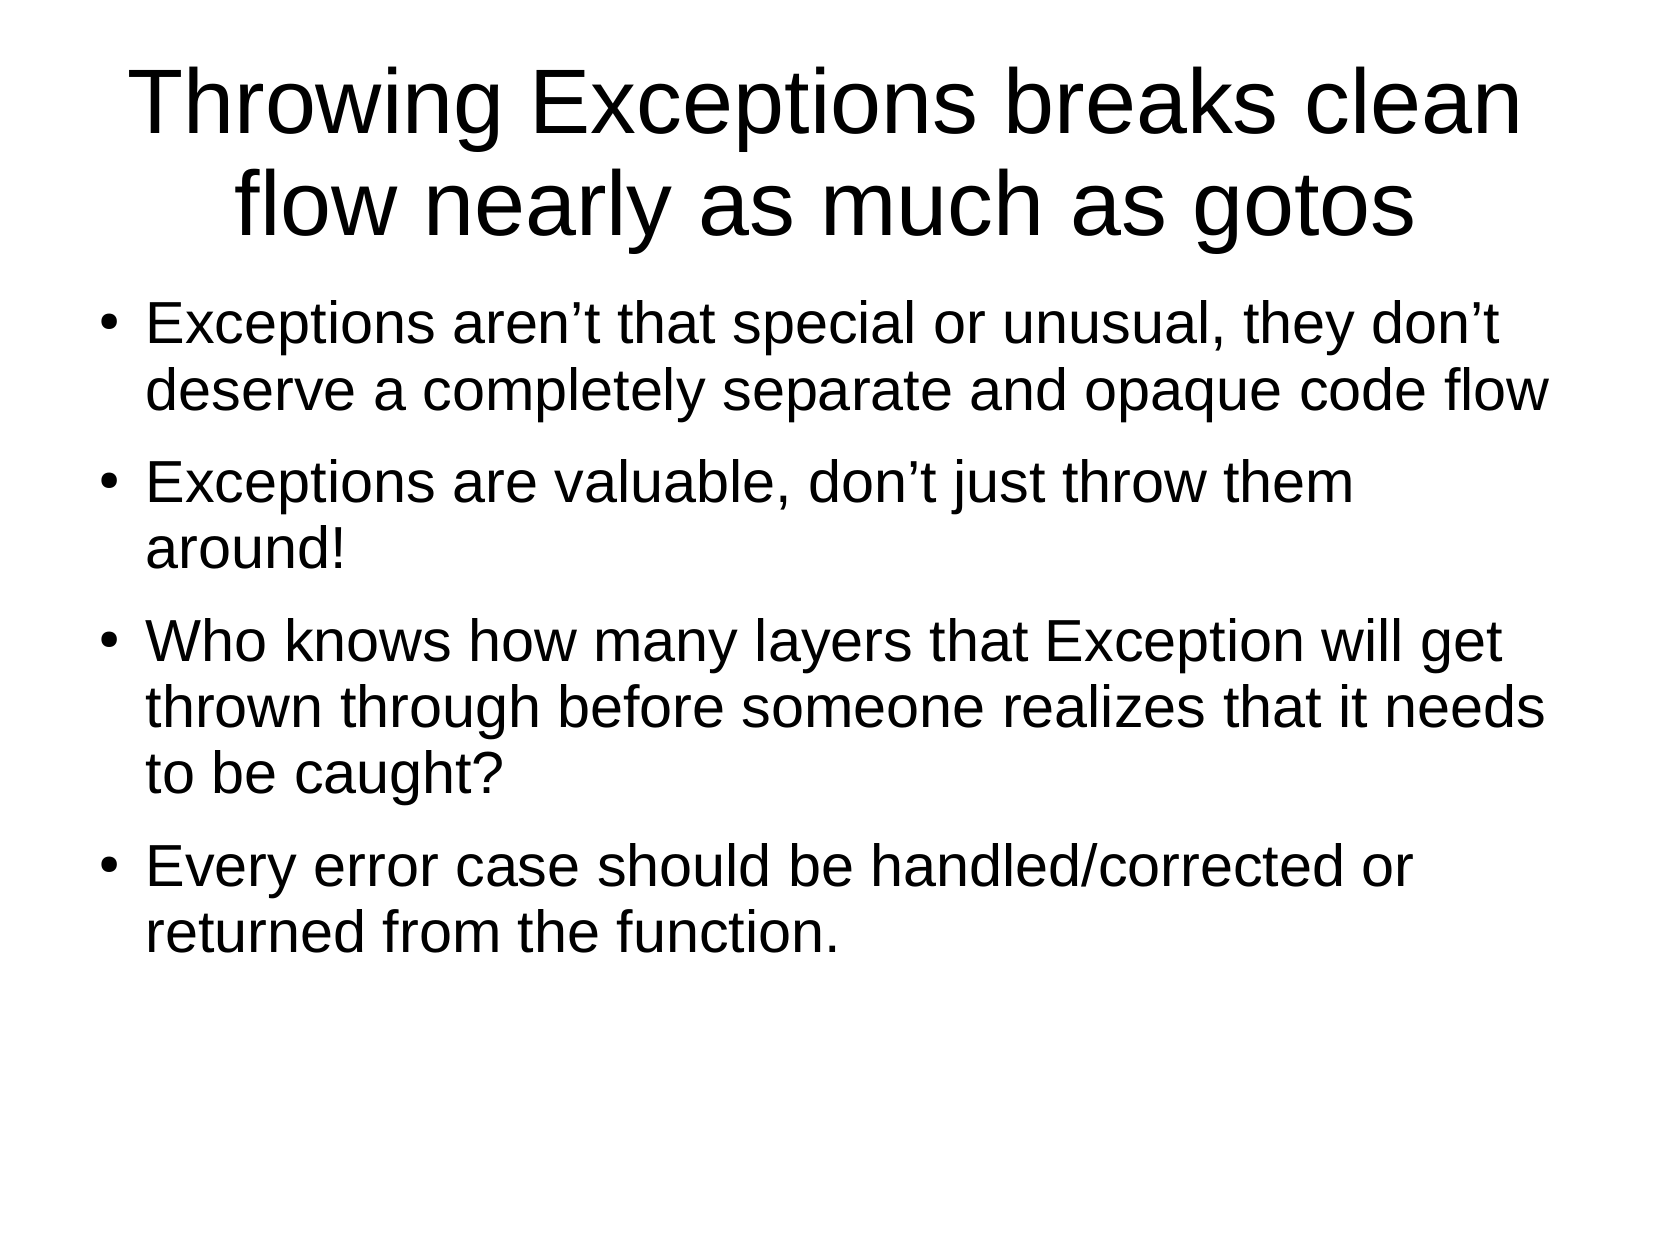

# Throwing Exceptions breaks clean flow nearly as much as gotos
Exceptions aren’t that special or unusual, they don’t deserve a completely separate and opaque code flow
Exceptions are valuable, don’t just throw them around!
Who knows how many layers that Exception will get thrown through before someone realizes that it needs to be caught?
Every error case should be handled/corrected or returned from the function.